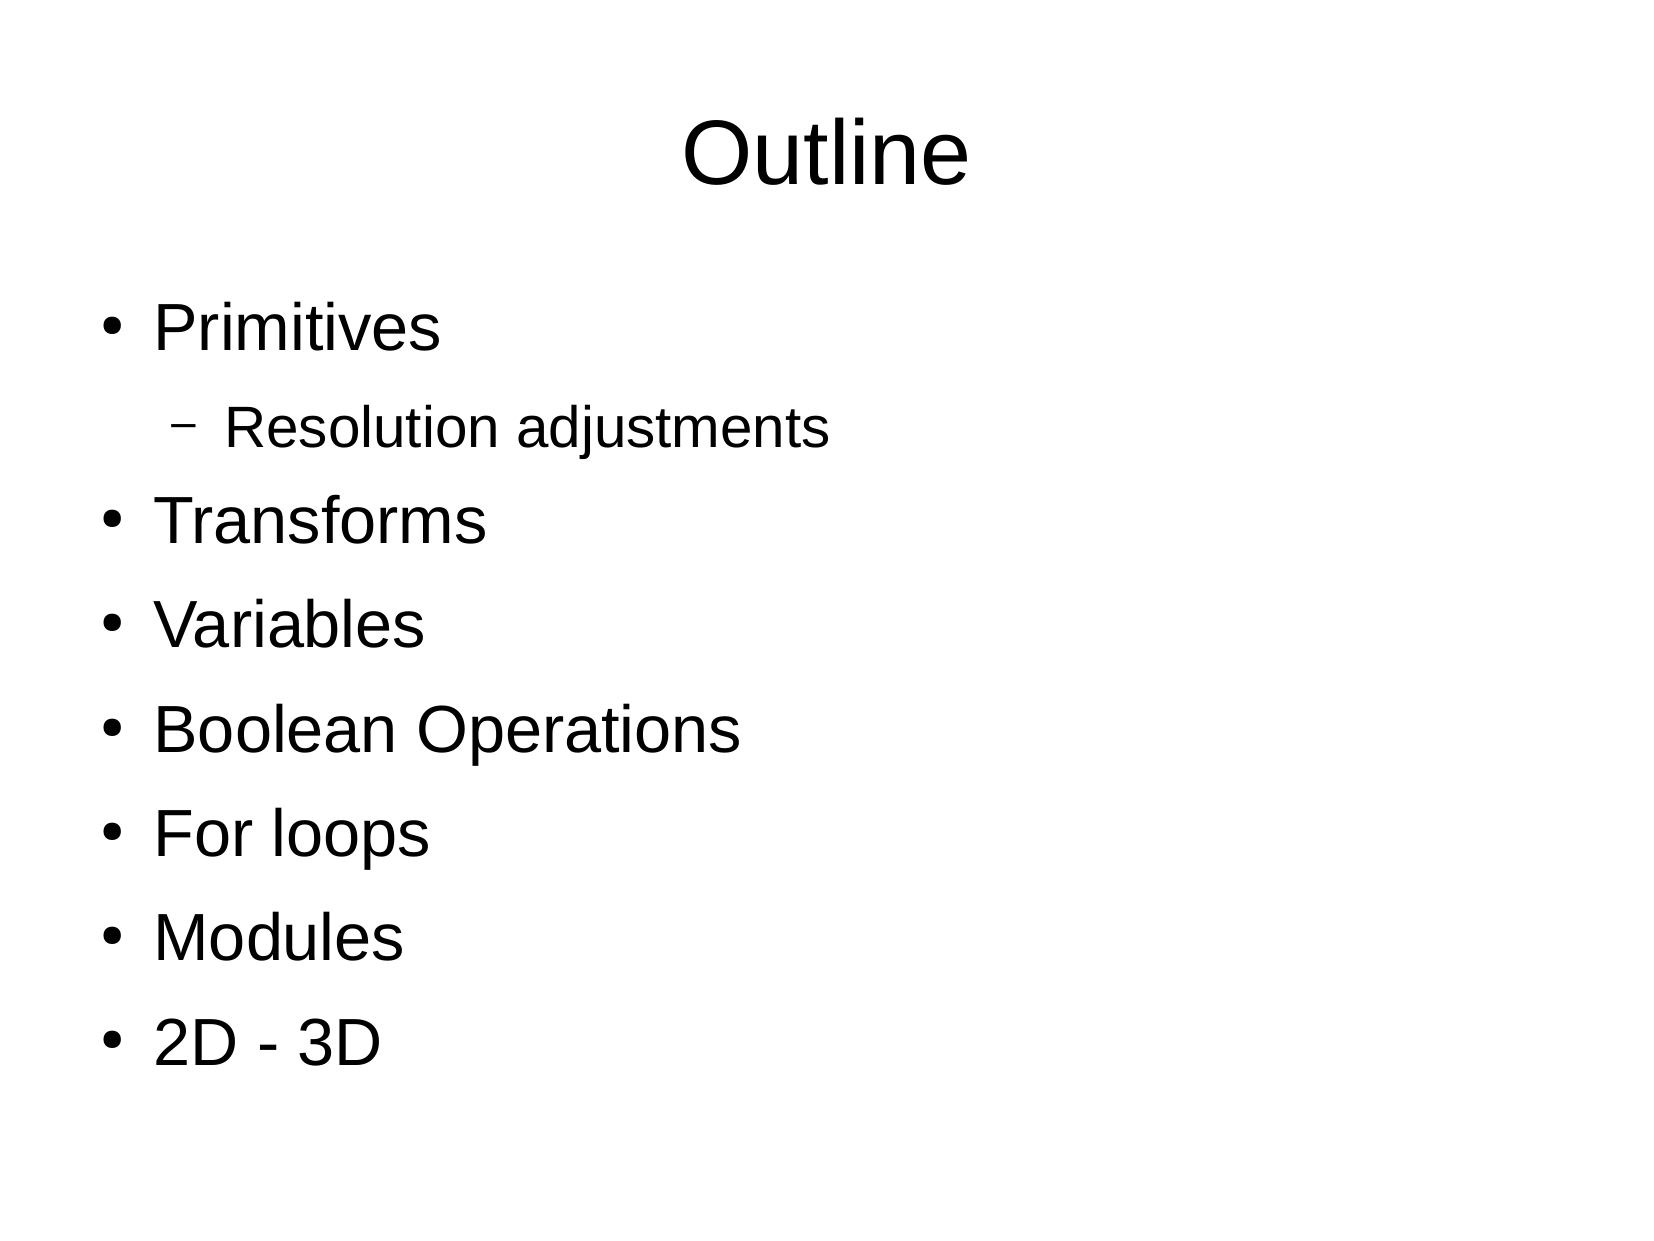

# Outline
Primitives
Resolution adjustments
Transforms
Variables
Boolean Operations
For loops
Modules
2D - 3D